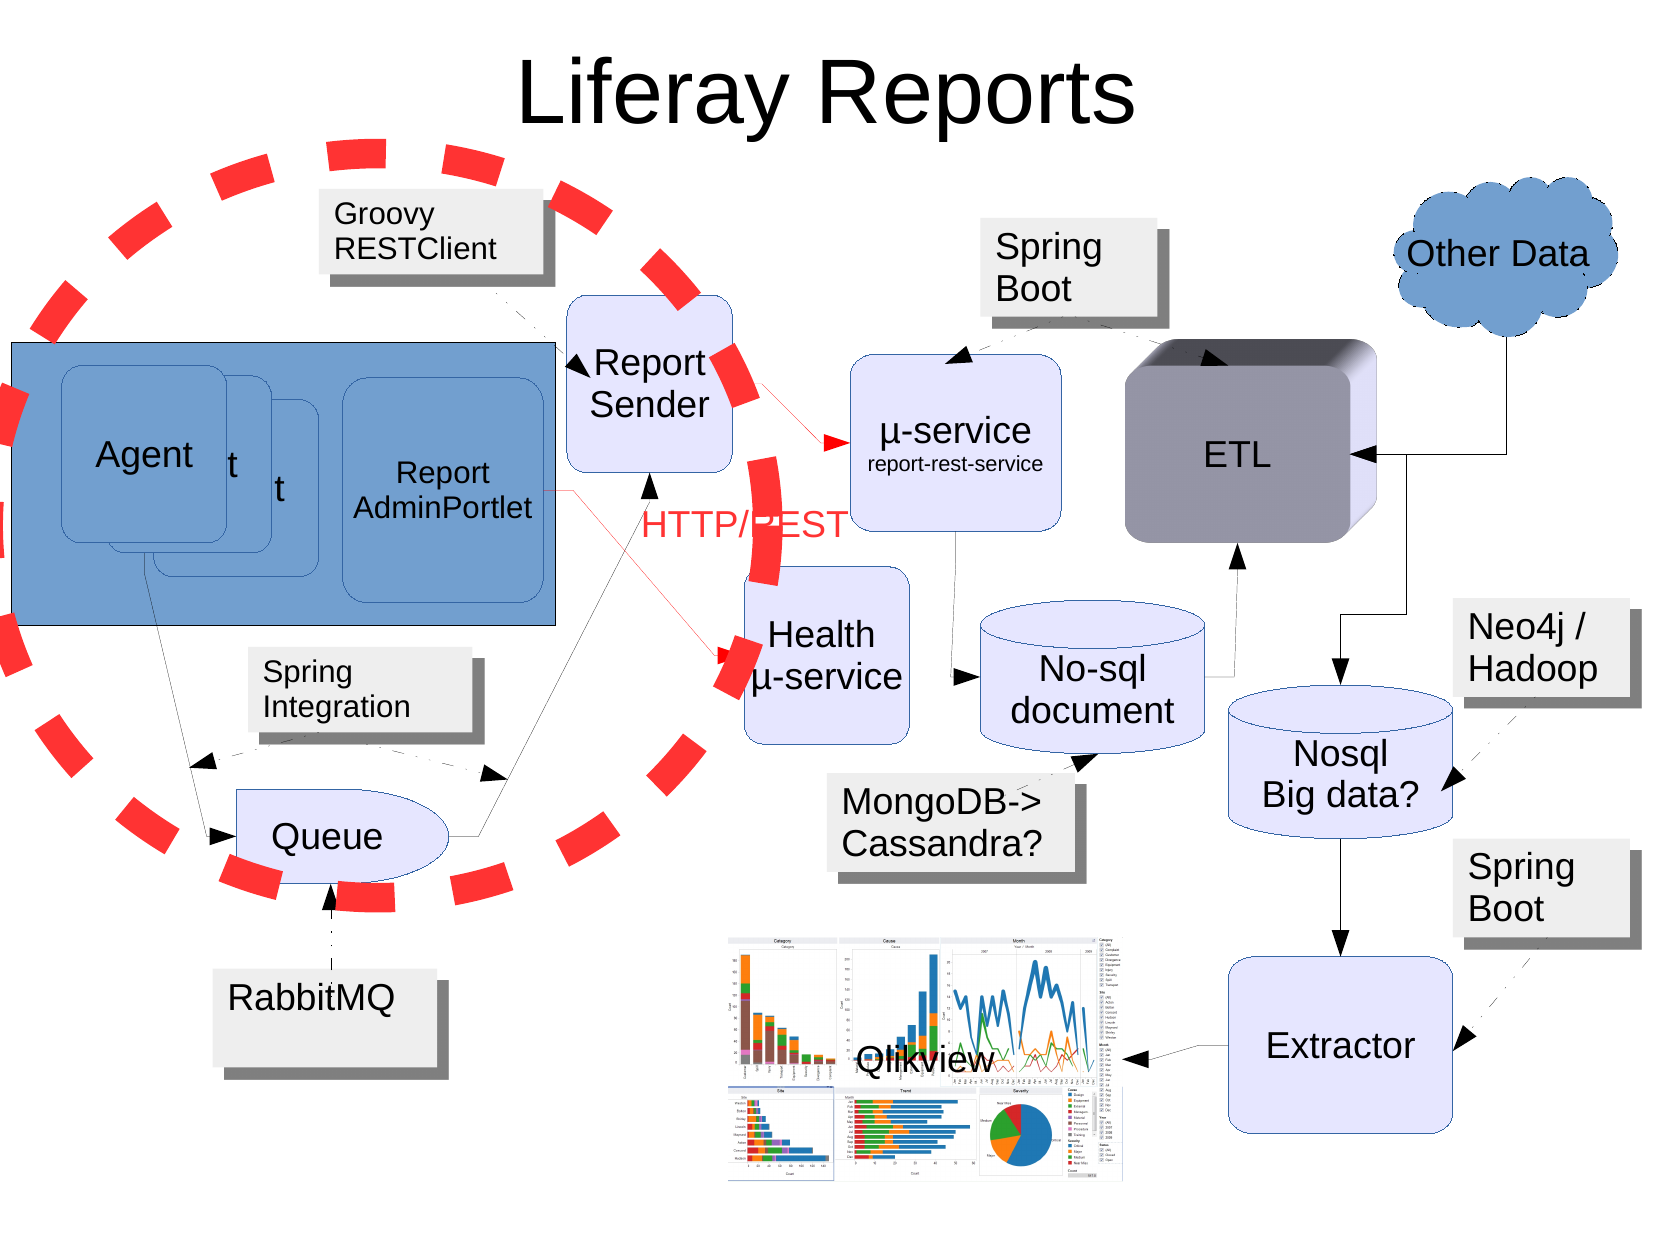

# Liferay Reports
Other Data
Groovy RESTClient
Spring Boot
Report
Sender
µ-service
report-rest-service
Agent
ETL
Agent
Report
AdminPortlet
Agent
HTTP/REST
Health
µ-service
Neo4j /
Hadoop
No-sql
document
Spring Integration
Nosql
Big data?
MongoDB->
Cassandra?
Queue
Spring Boot
Qlikview
Extractor
RabbitMQ